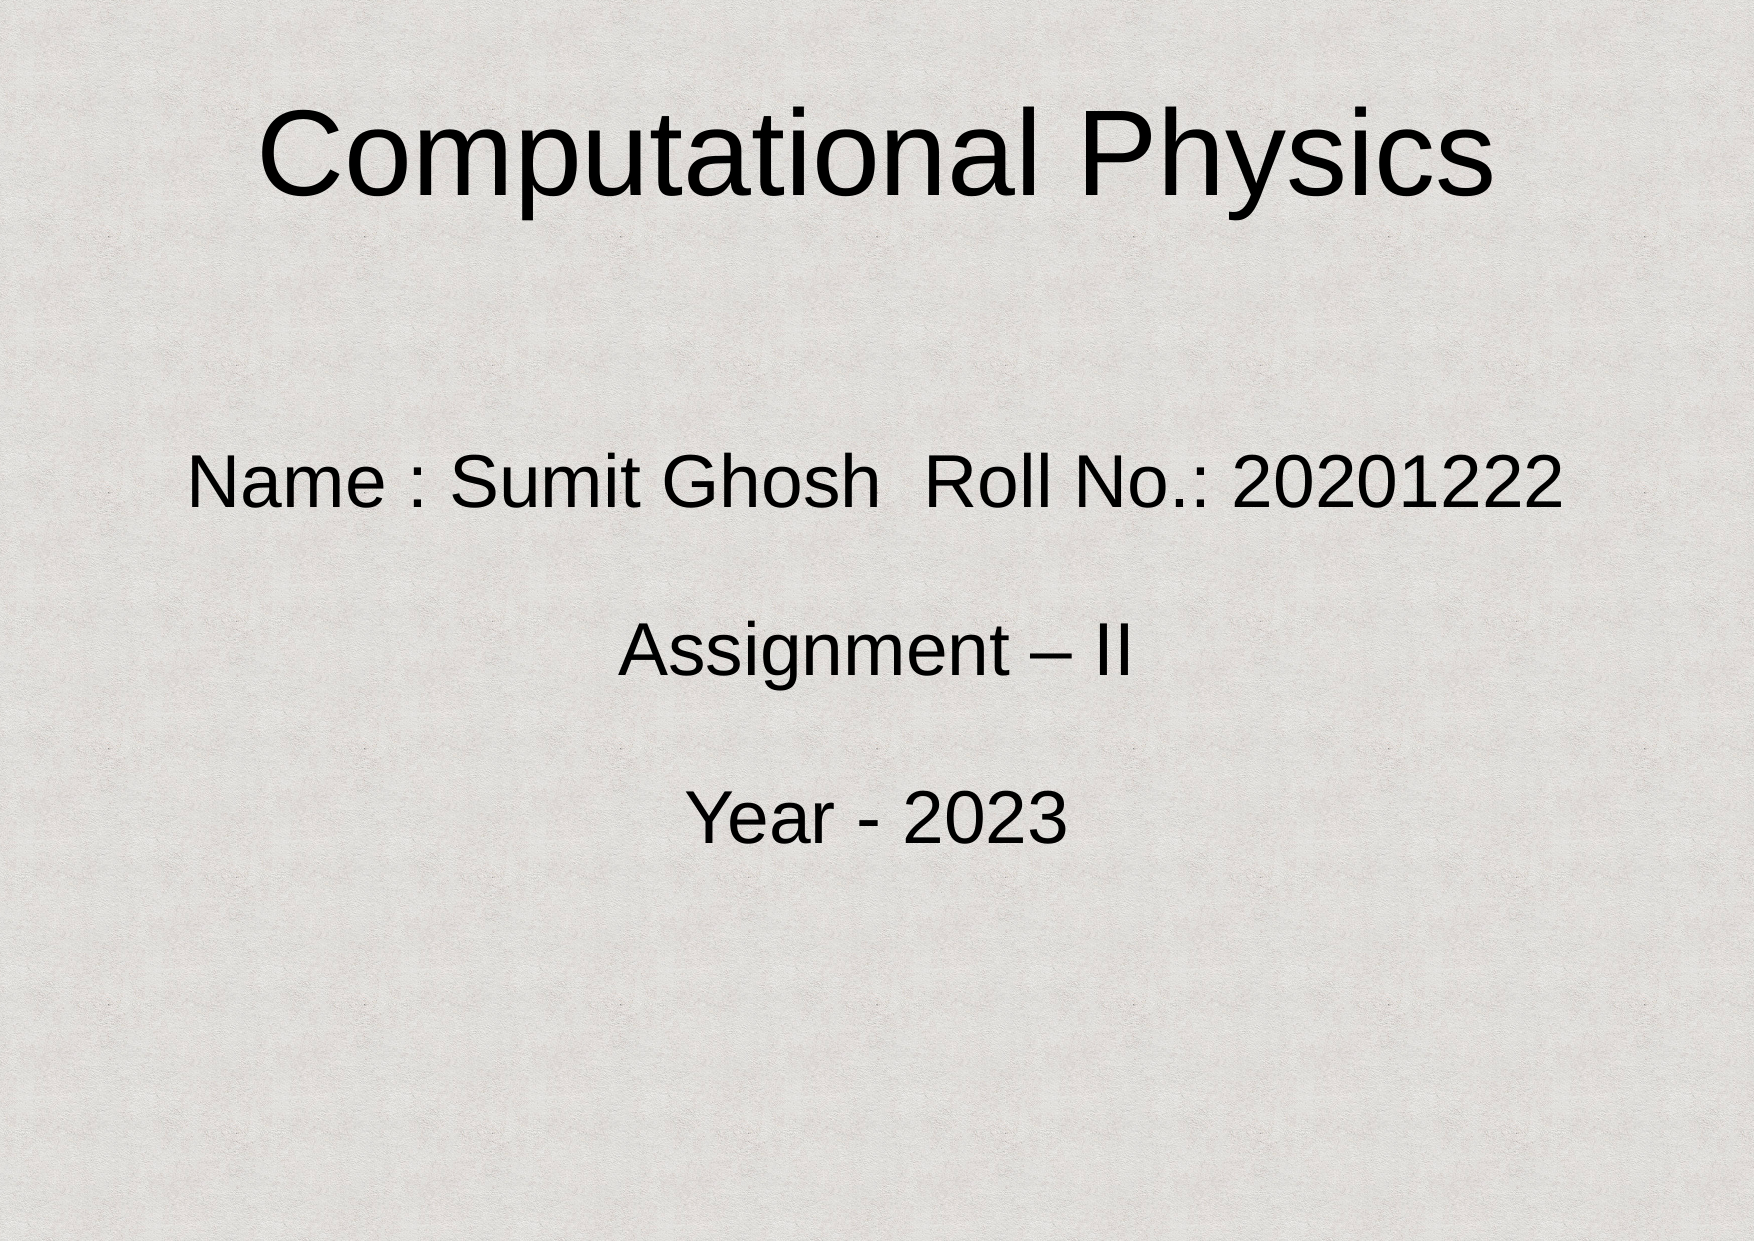

# Computational Physics
Name : Sumit Ghosh Roll No.: 20201222
Assignment – II
Year - 2023